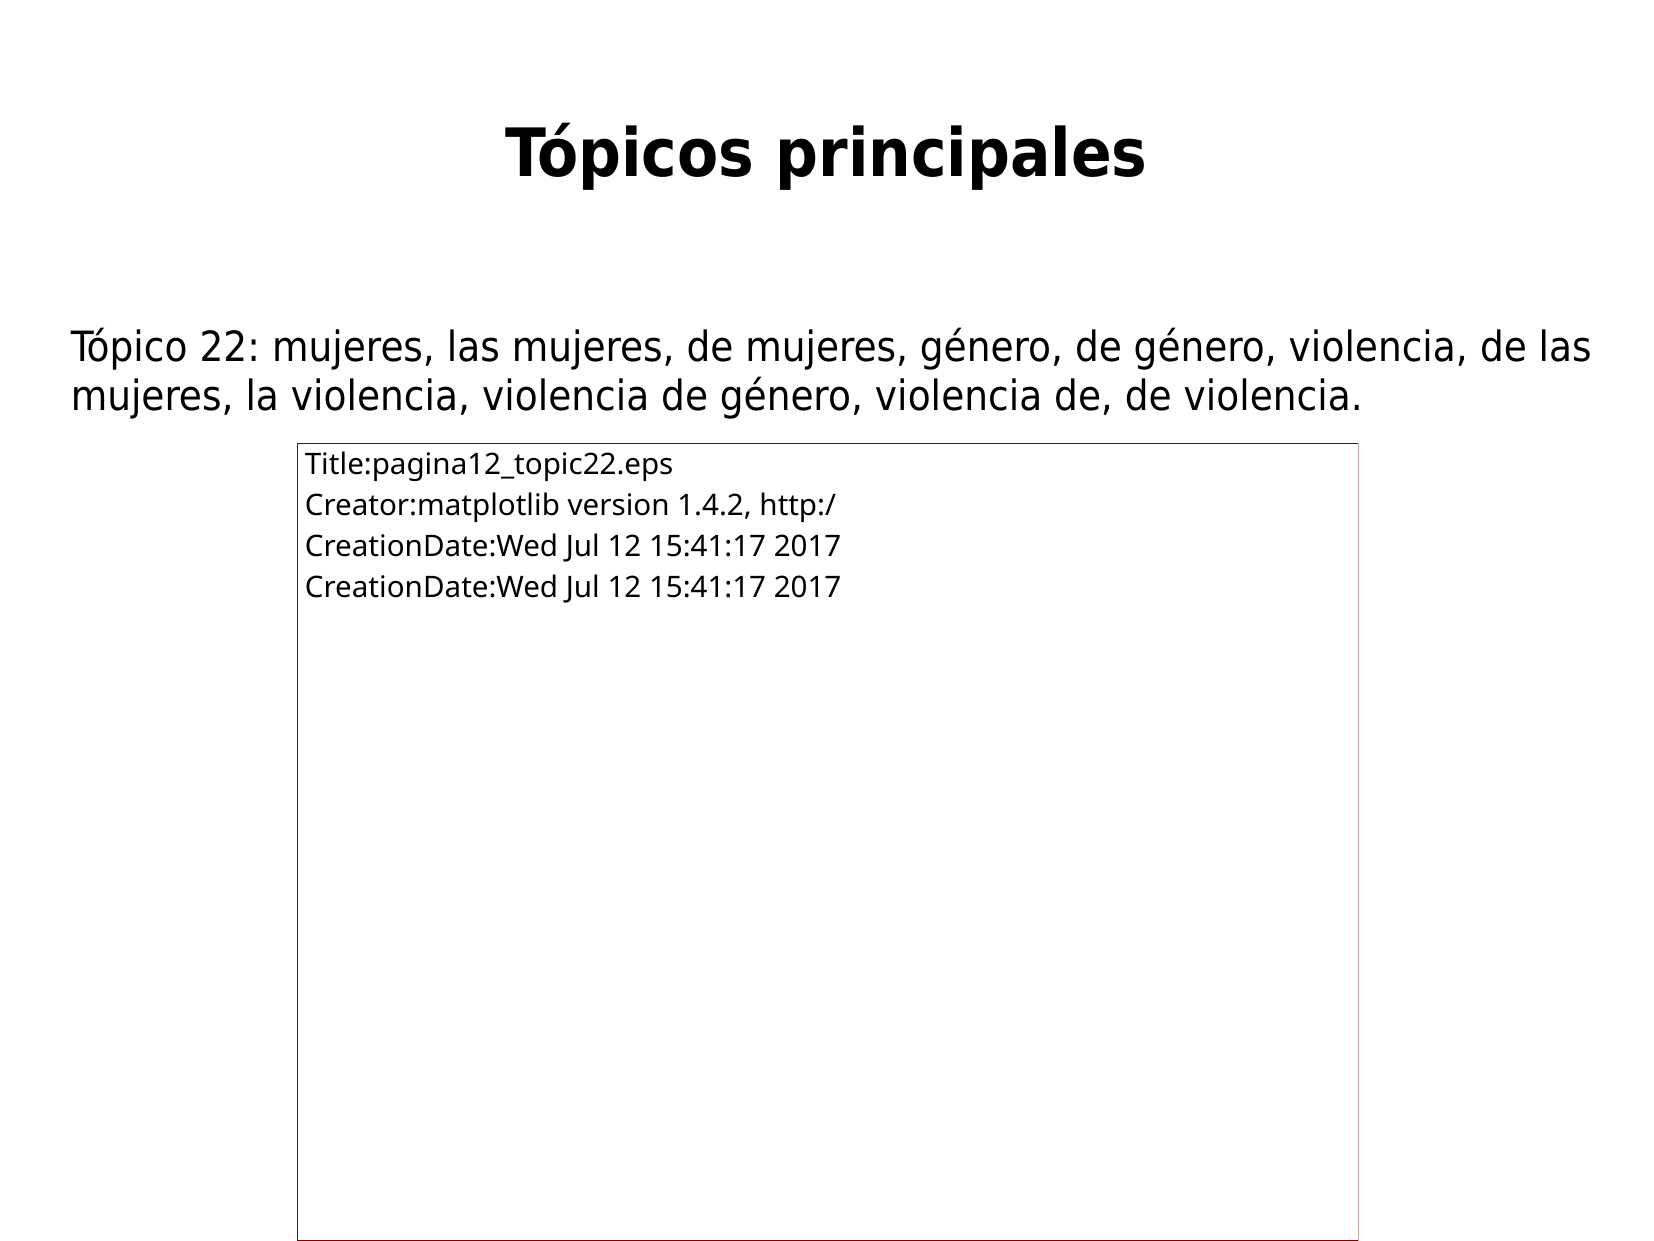

# Tópicos principales
Tópico 22: mujeres, las mujeres, de mujeres, género, de género, violencia, de las mujeres, la violencia, violencia de género, violencia de, de violencia.